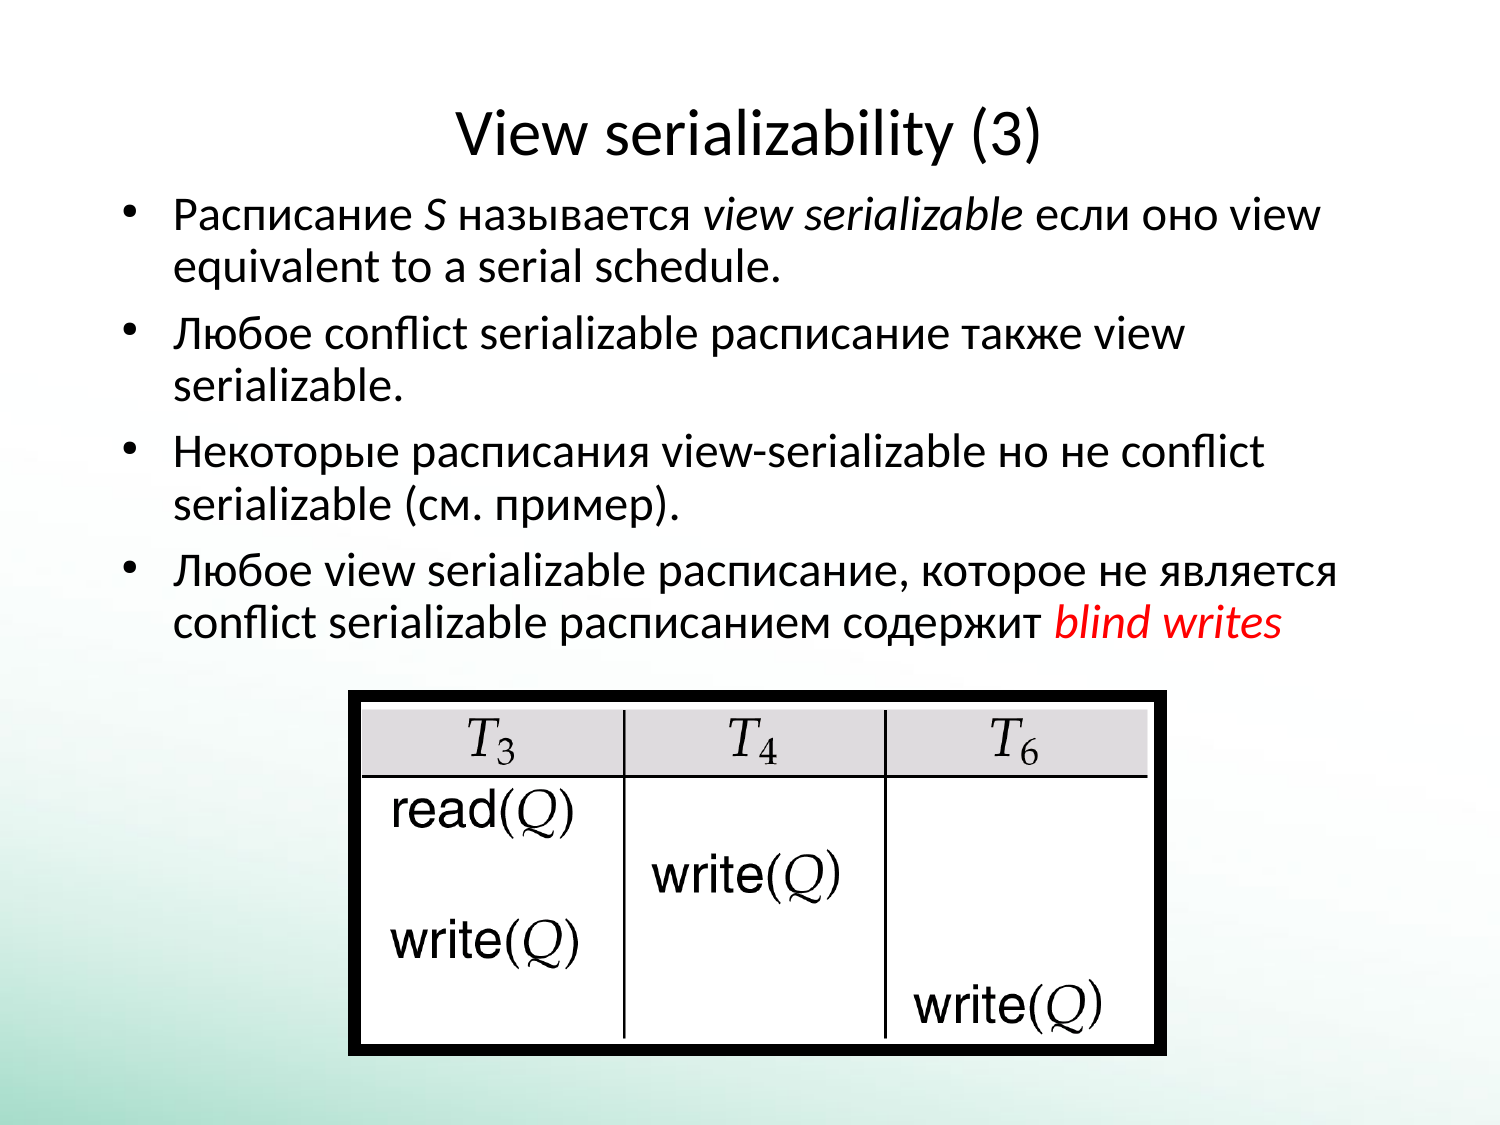

View serializability (3)
# Расписание S называется view serializable если оно view equivalent to a serial schedule.
Любое conflict serializable расписание также view serializable.
Некоторые расписания view-serializable но не conflict serializable (см. пример).
Любое view serializable расписание, которое не является conflict serializable расписанием содержит blind writes